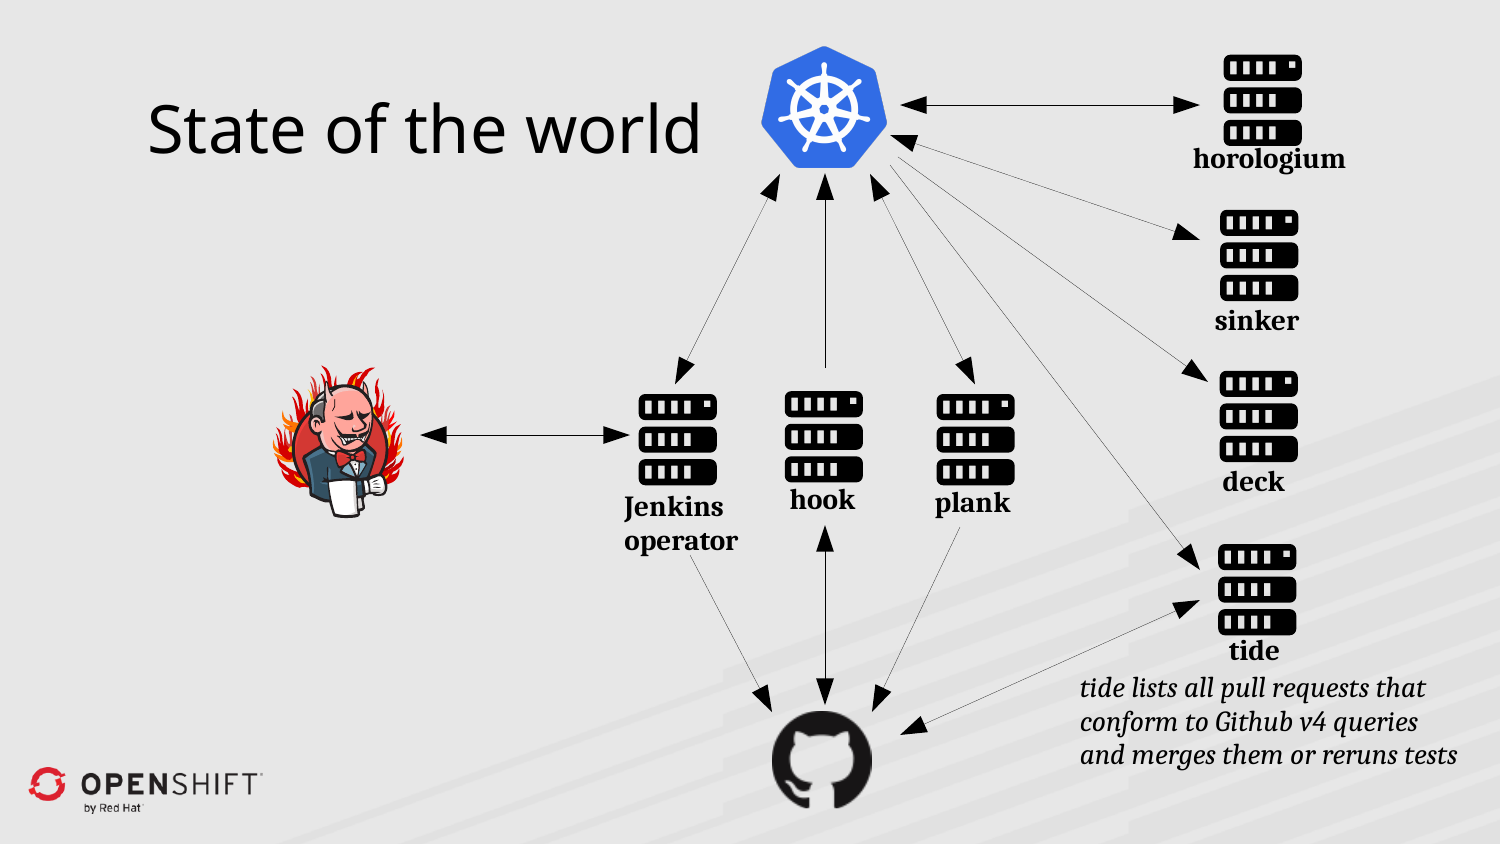

State of the world
horologium
#
sinker
deck
hook
plank
Jenkins
operator
tide
tide lists all pull requests that
conform to Github v4 queries
and merges them or reruns tests